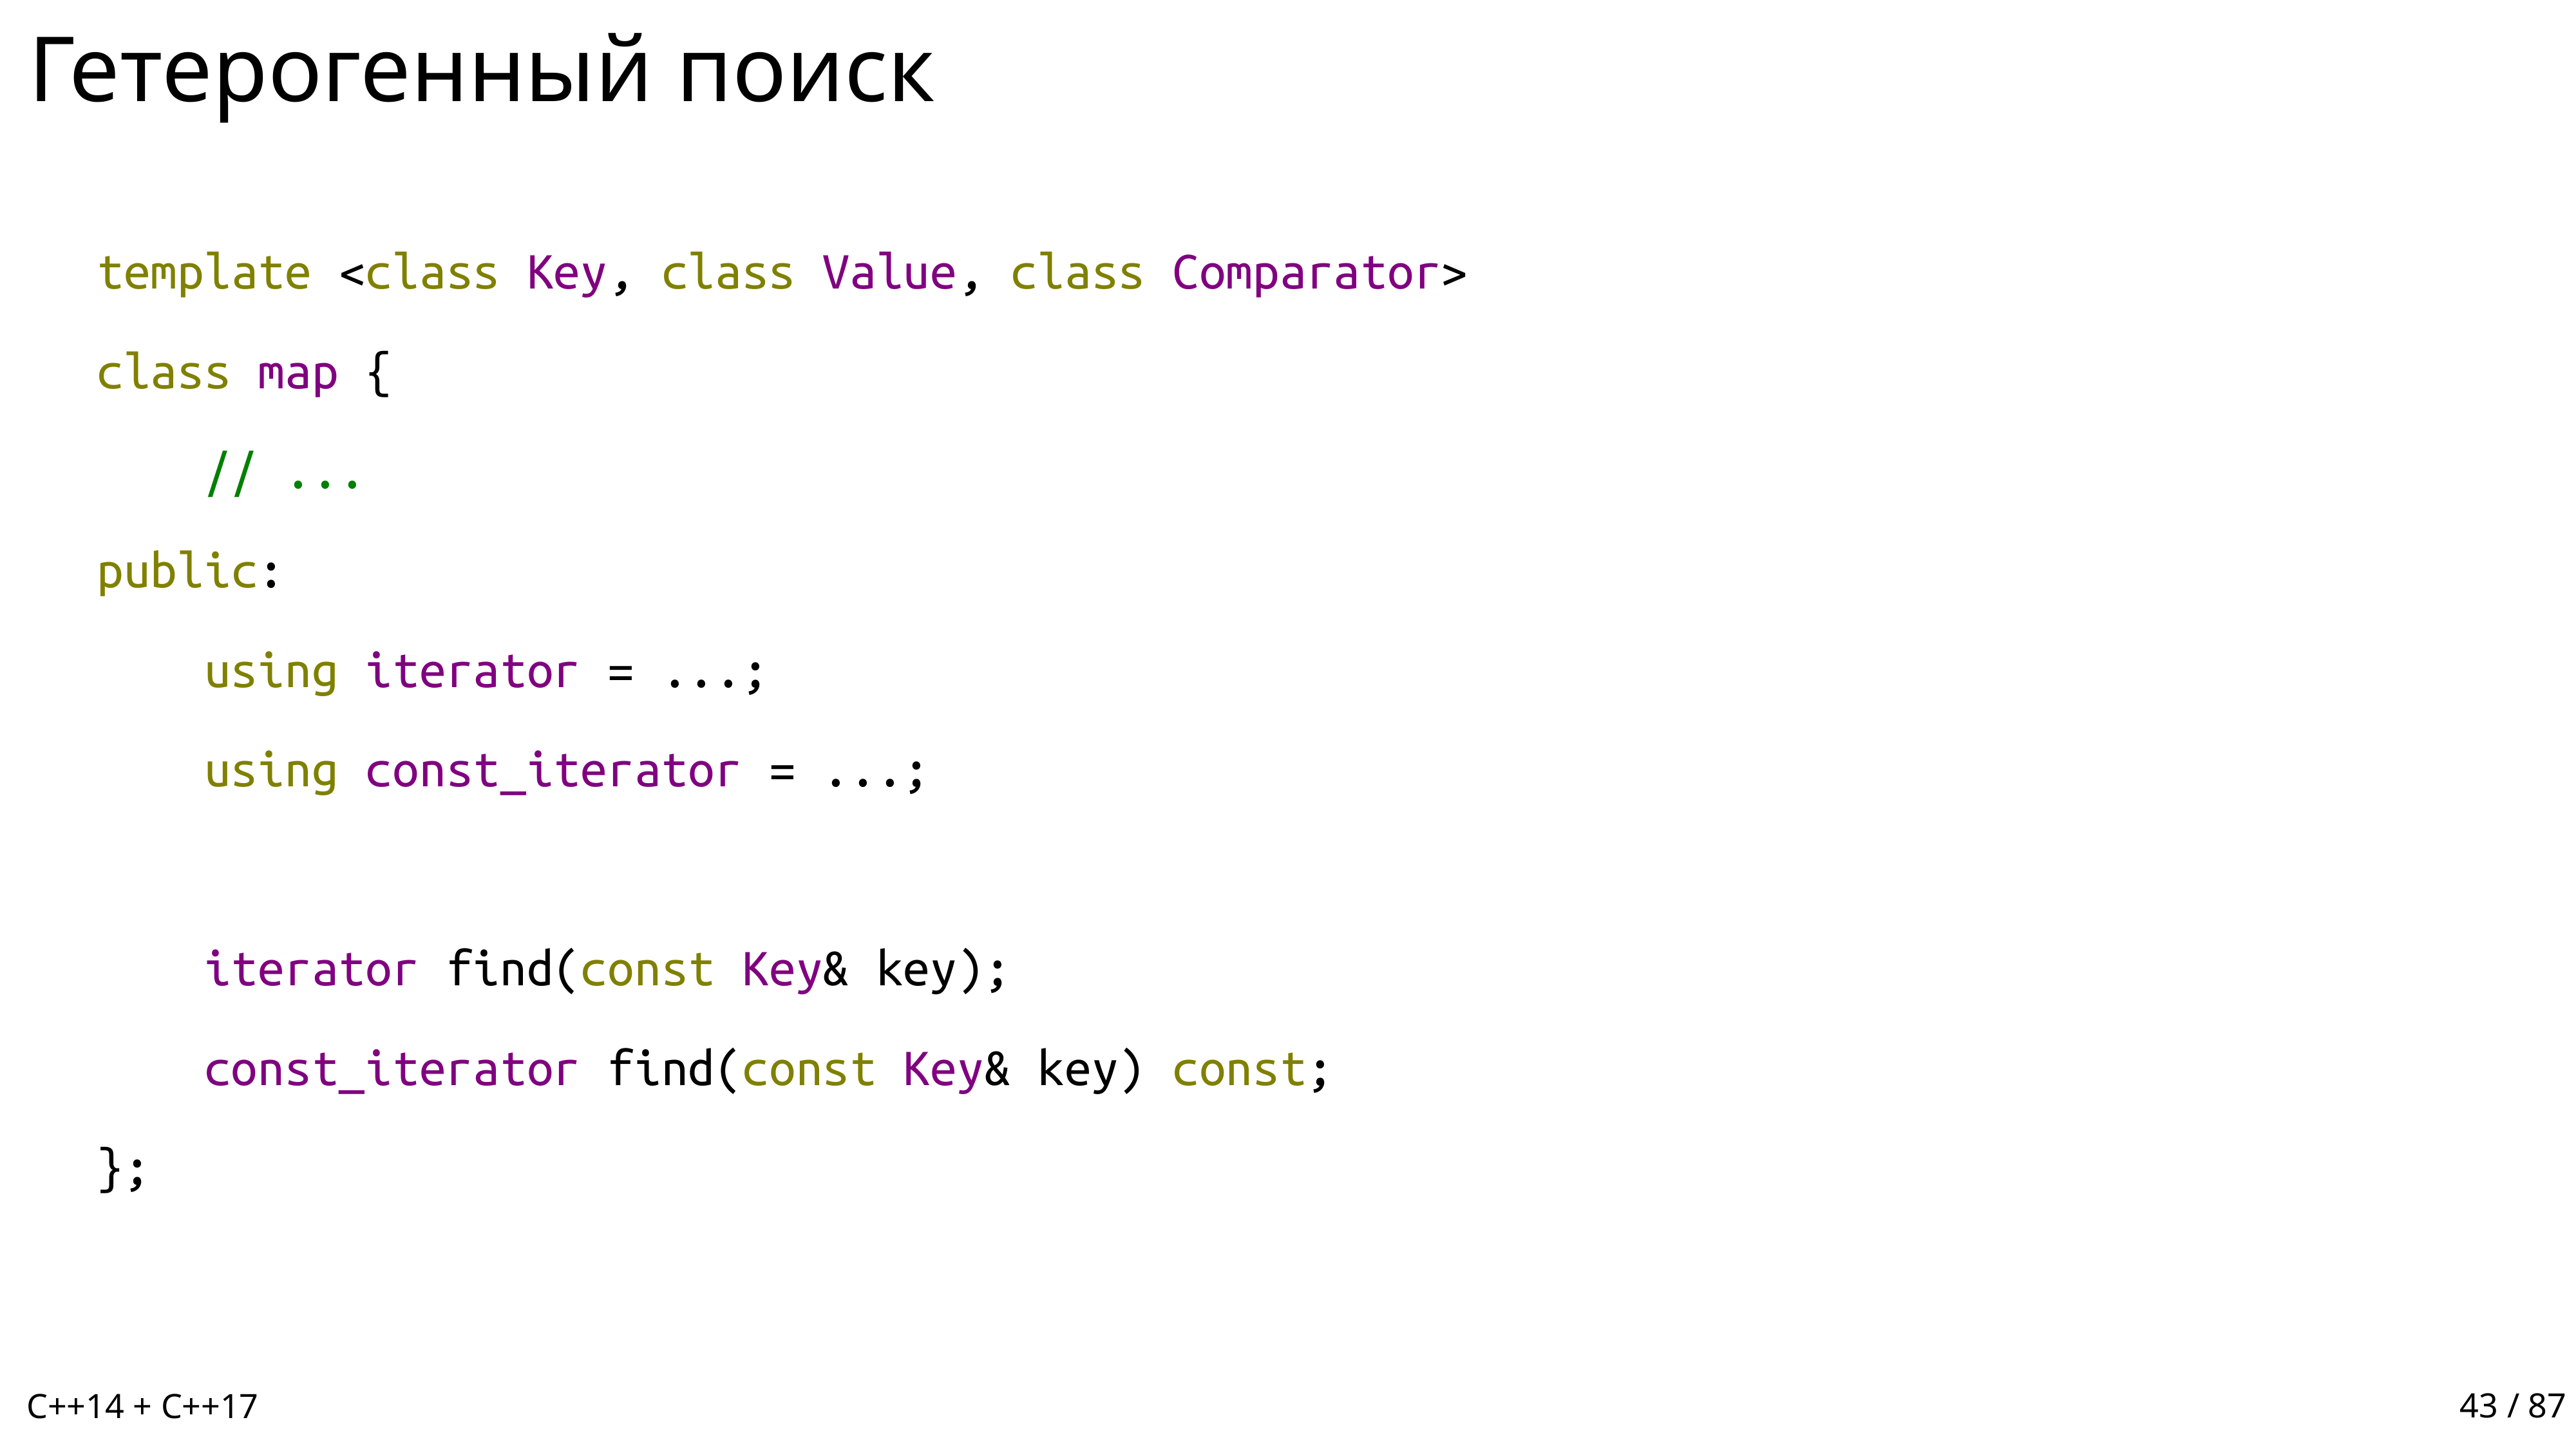

# Гетерогенный поиск
template <class Key, class Value, class Comparator>
class map {
 // ...
public:
 using iterator = ...;
 using const_iterator = ...;
 iterator find(const Key& key);
 const_iterator find(const Key& key) const;
};
C++14 + C++17